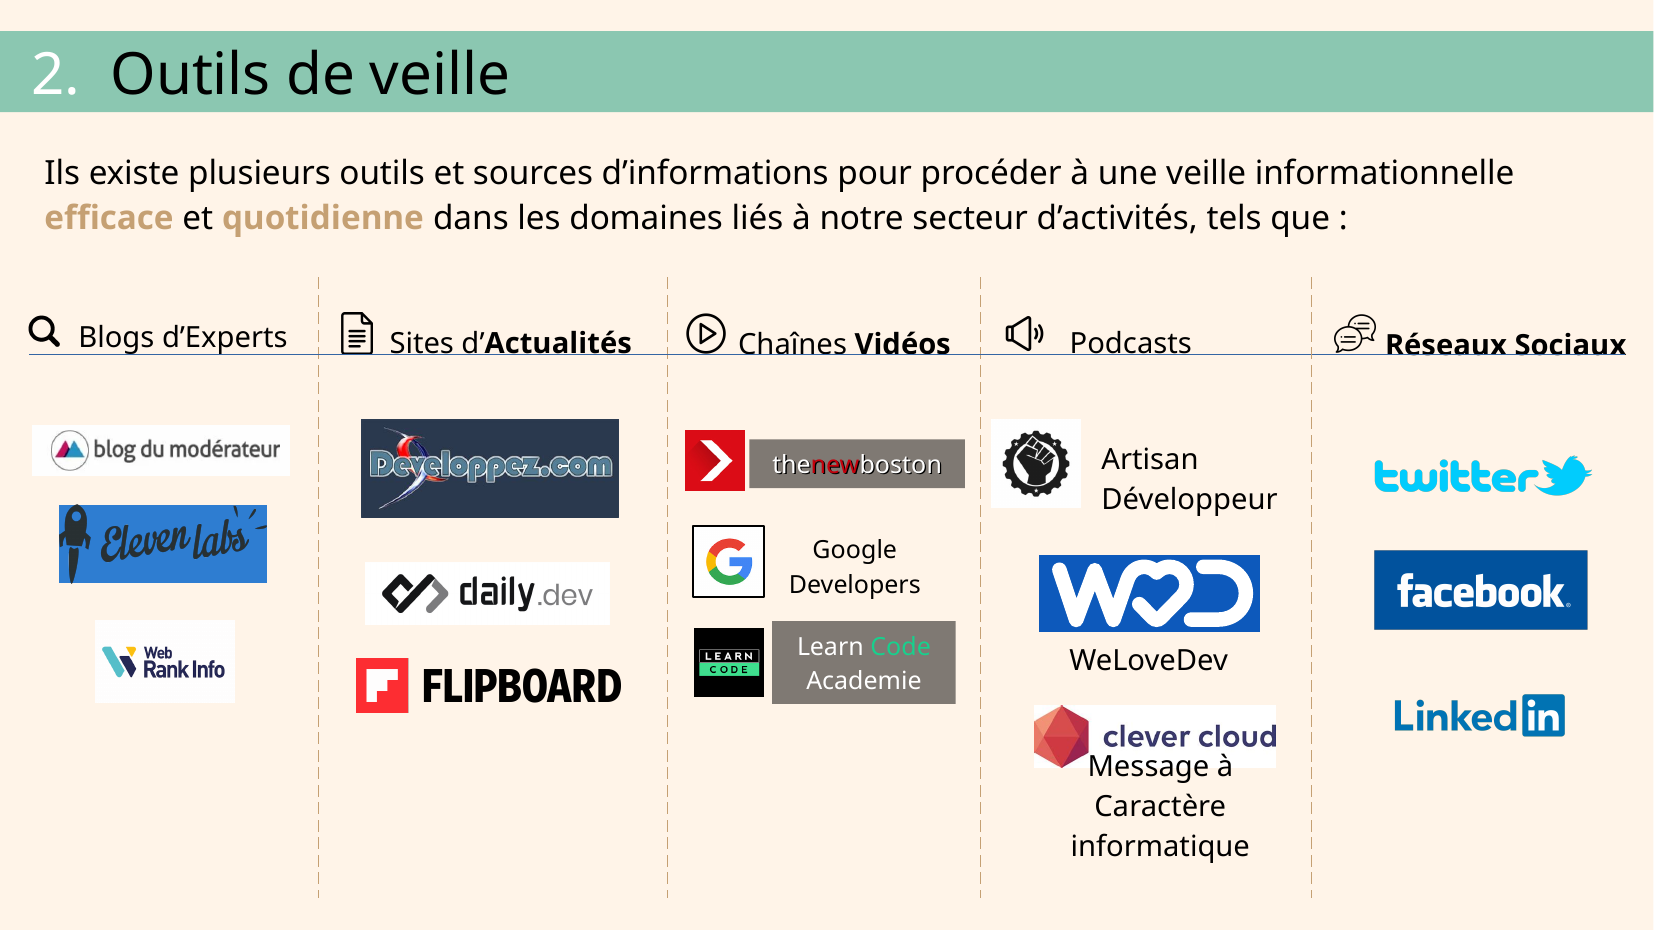

# 2. Outils de veille
Ils existe plusieurs outils et sources d’informations pour procéder à une veille informationnelle efficace et quotidienne dans les domaines liés à notre secteur d’activités, tels que :
Blogs d’Experts
Sites d’Actualités
Podcasts
Chaînes Vidéos
Réseaux Sociaux
Artisan
Développeur
thenewboston
Google Developers
Learn Code
Academie
WeLoveDev
Message à
Caractère
informatique